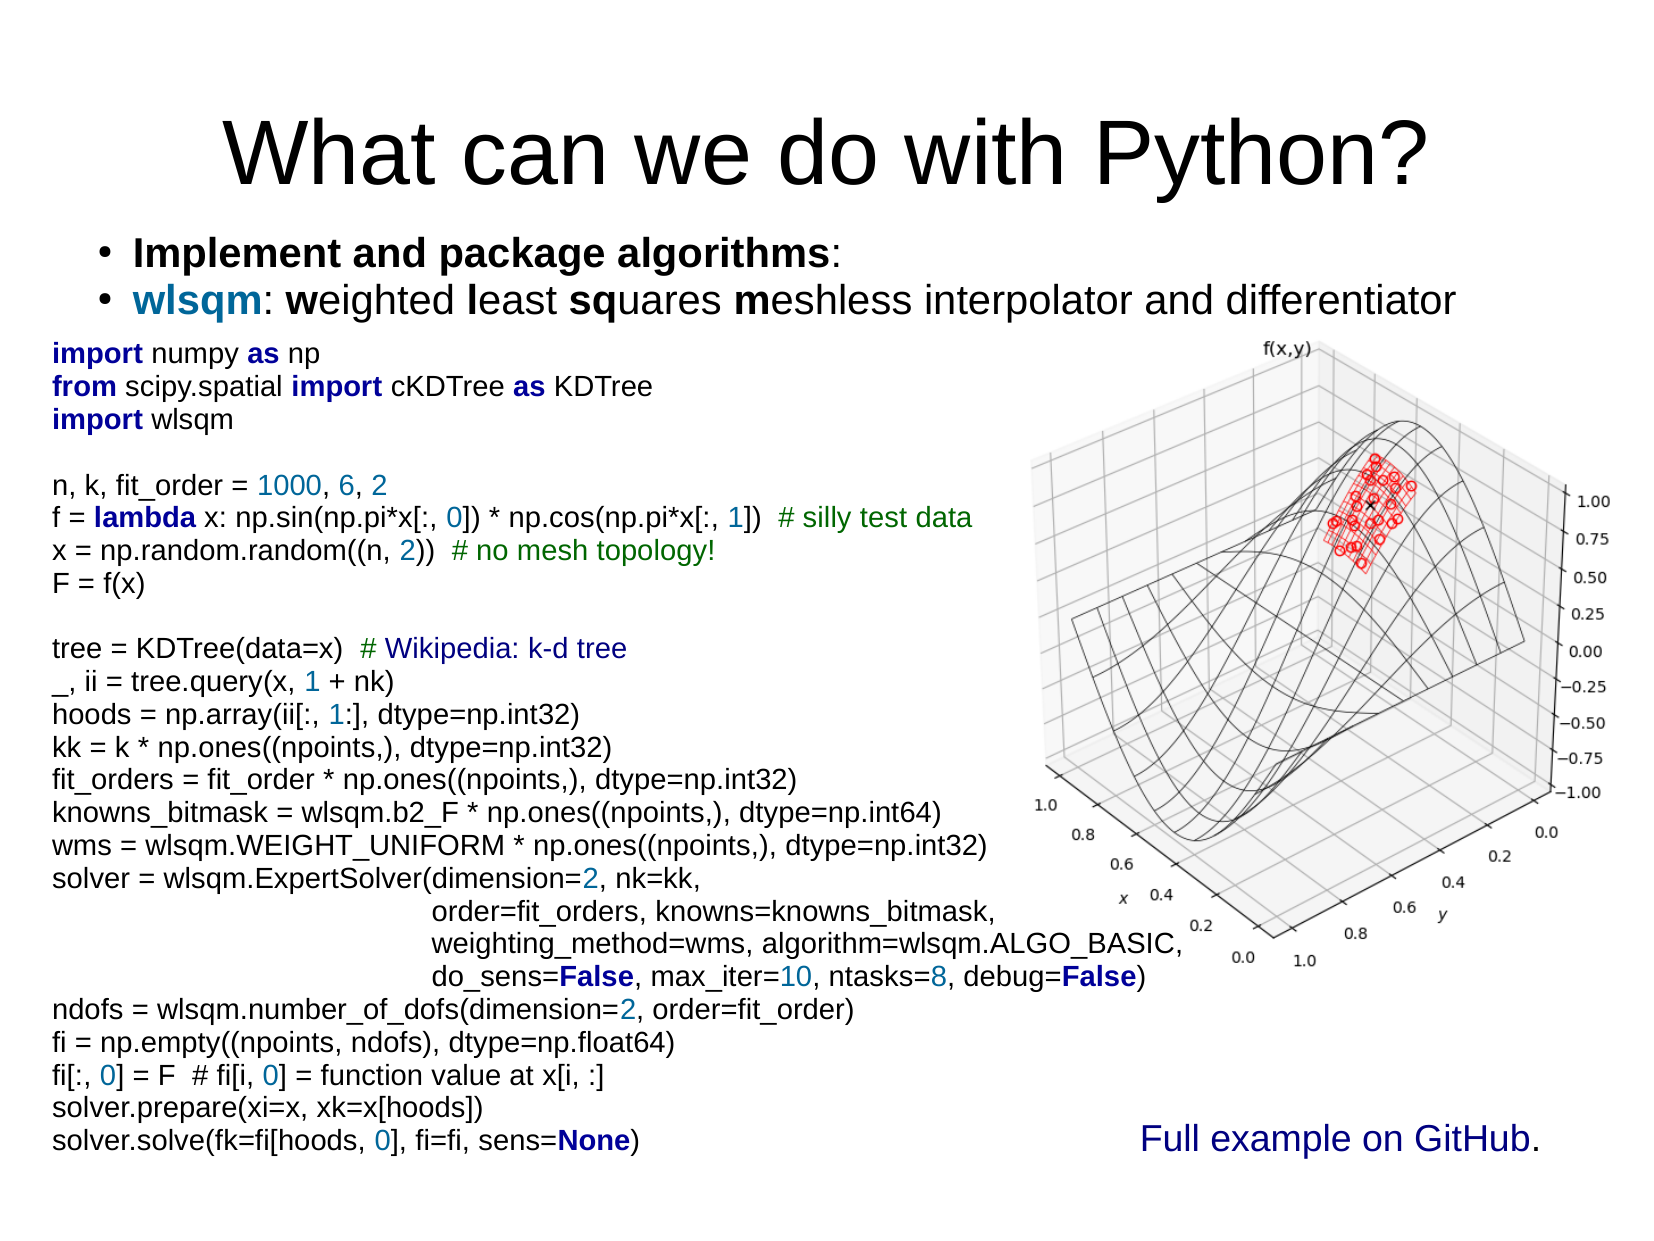

# What can we do with Python?
Implement and package algorithms:
wlsqm: weighted least squares meshless interpolator and differentiator
import numpy as np
from scipy.spatial import cKDTree as KDTree
import wlsqm
n, k, fit_order = 1000, 6, 2
f = lambda x: np.sin(np.pi*x[:, 0]) * np.cos(np.pi*x[:, 1]) # silly test data
x = np.random.random((n, 2)) # no mesh topology!
F = f(x)
tree = KDTree(data=x) # Wikipedia: k-d tree
_, ii = tree.query(x, 1 + nk)
hoods = np.array(ii[:, 1:], dtype=np.int32)
kk = k * np.ones((npoints,), dtype=np.int32)
fit_orders = fit_order * np.ones((npoints,), dtype=np.int32)
knowns_bitmask = wlsqm.b2_F * np.ones((npoints,), dtype=np.int64)
wms = wlsqm.WEIGHT_UNIFORM * np.ones((npoints,), dtype=np.int32)
solver = wlsqm.ExpertSolver(dimension=2, nk=kk,
 order=fit_orders, knowns=knowns_bitmask,
 weighting_method=wms, algorithm=wlsqm.ALGO_BASIC,
 do_sens=False, max_iter=10, ntasks=8, debug=False)
ndofs = wlsqm.number_of_dofs(dimension=2, order=fit_order)
fi = np.empty((npoints, ndofs), dtype=np.float64)
fi[:, 0] = F # fi[i, 0] = function value at x[i, :]
solver.prepare(xi=x, xk=x[hoods])
solver.solve(fk=fi[hoods, 0], fi=fi, sens=None)
Full example on GitHub.